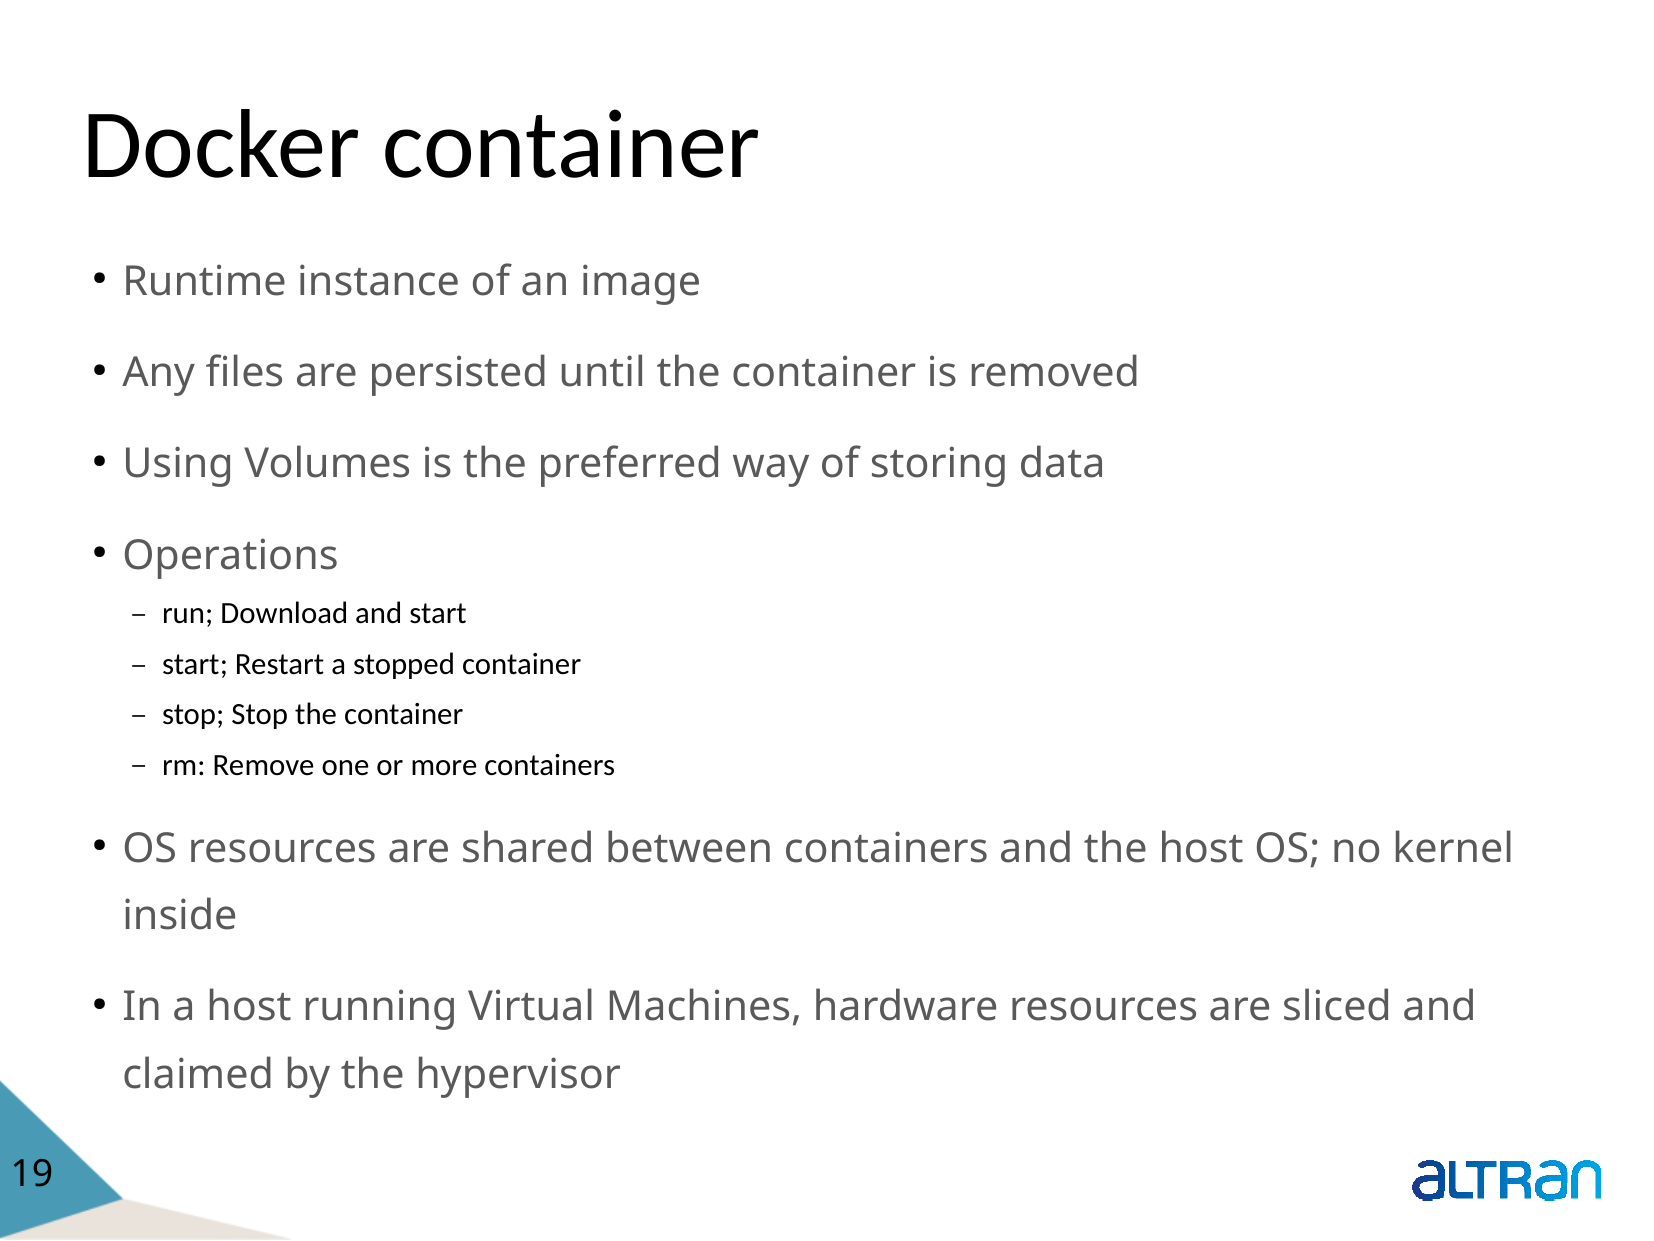

# Docker container
Runtime instance of an image
Any files are persisted until the container is removed
Using Volumes is the preferred way of storing data
Operations
run; Download and start
start; Restart a stopped container
stop; Stop the container
rm: Remove one or more containers
OS resources are shared between containers and the host OS; no kernel inside
In a host running Virtual Machines, hardware resources are sliced and claimed by the hypervisor
19